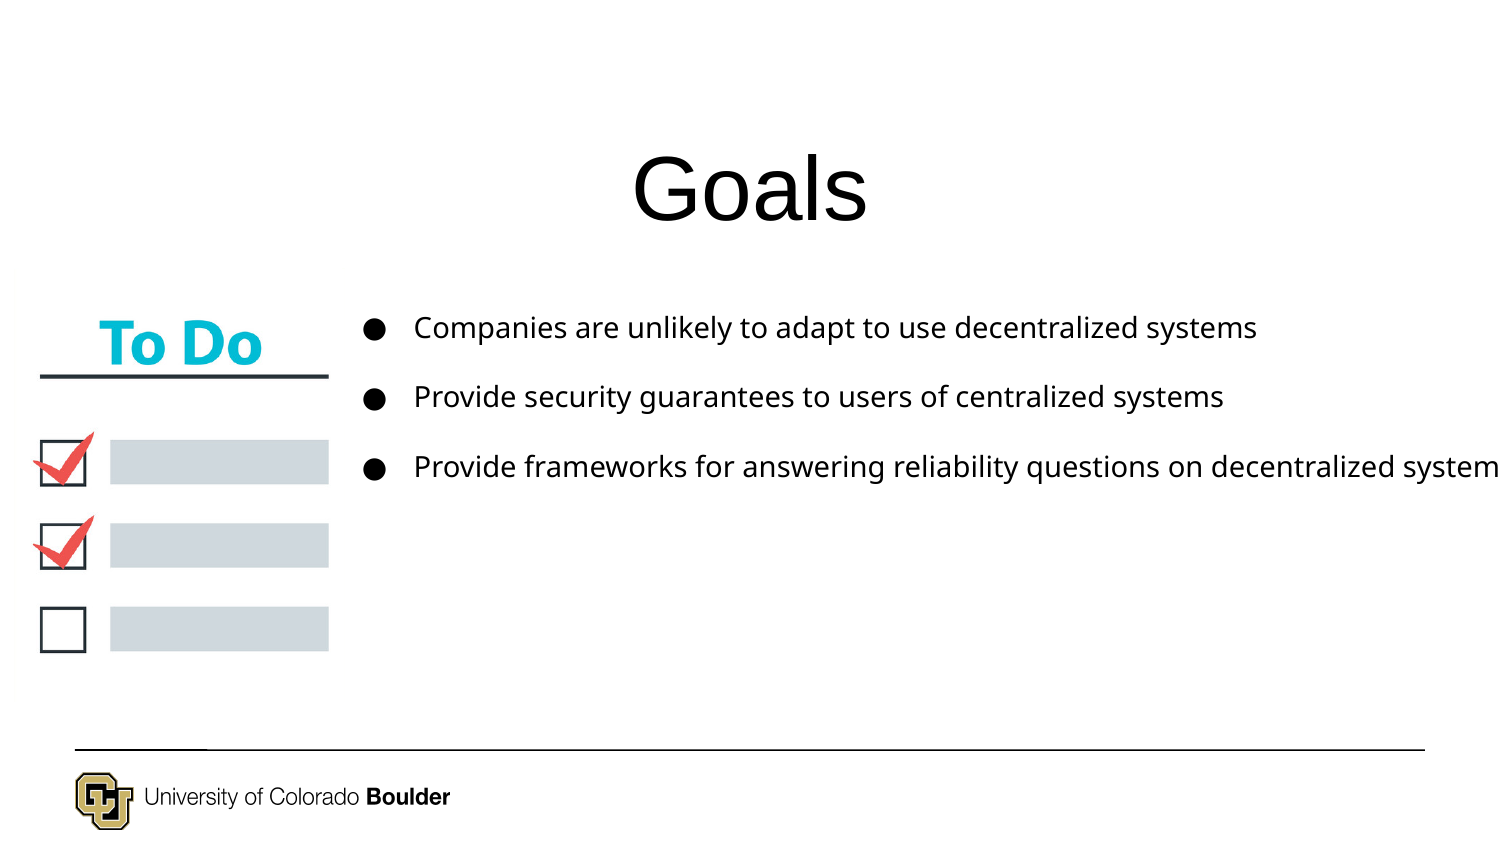

# Goals
Companies are unlikely to adapt to use decentralized systems
Provide security guarantees to users of centralized systems
Provide frameworks for answering reliability questions on decentralized systems